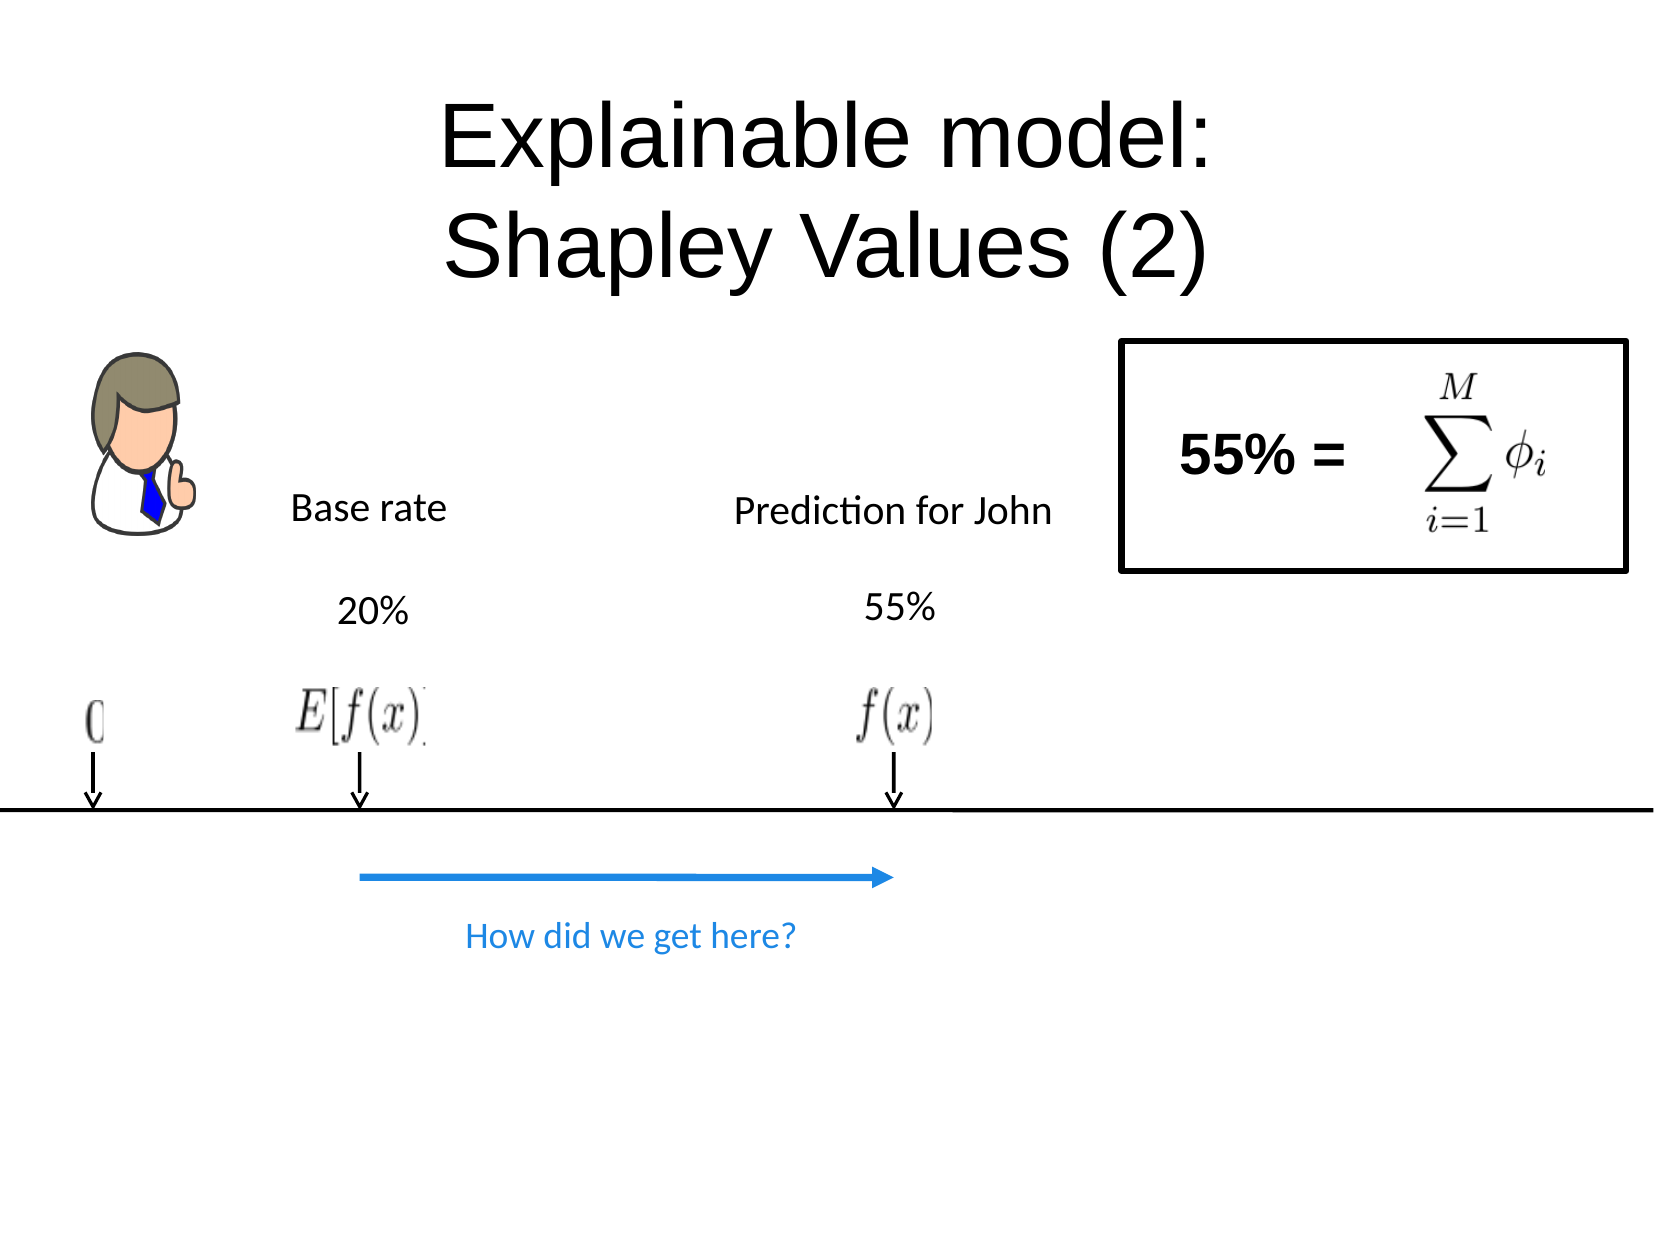

# Explainable model: Shapley Values (2)
55% =
Base rate
Prediction for John
55%
20%
How did we get here?